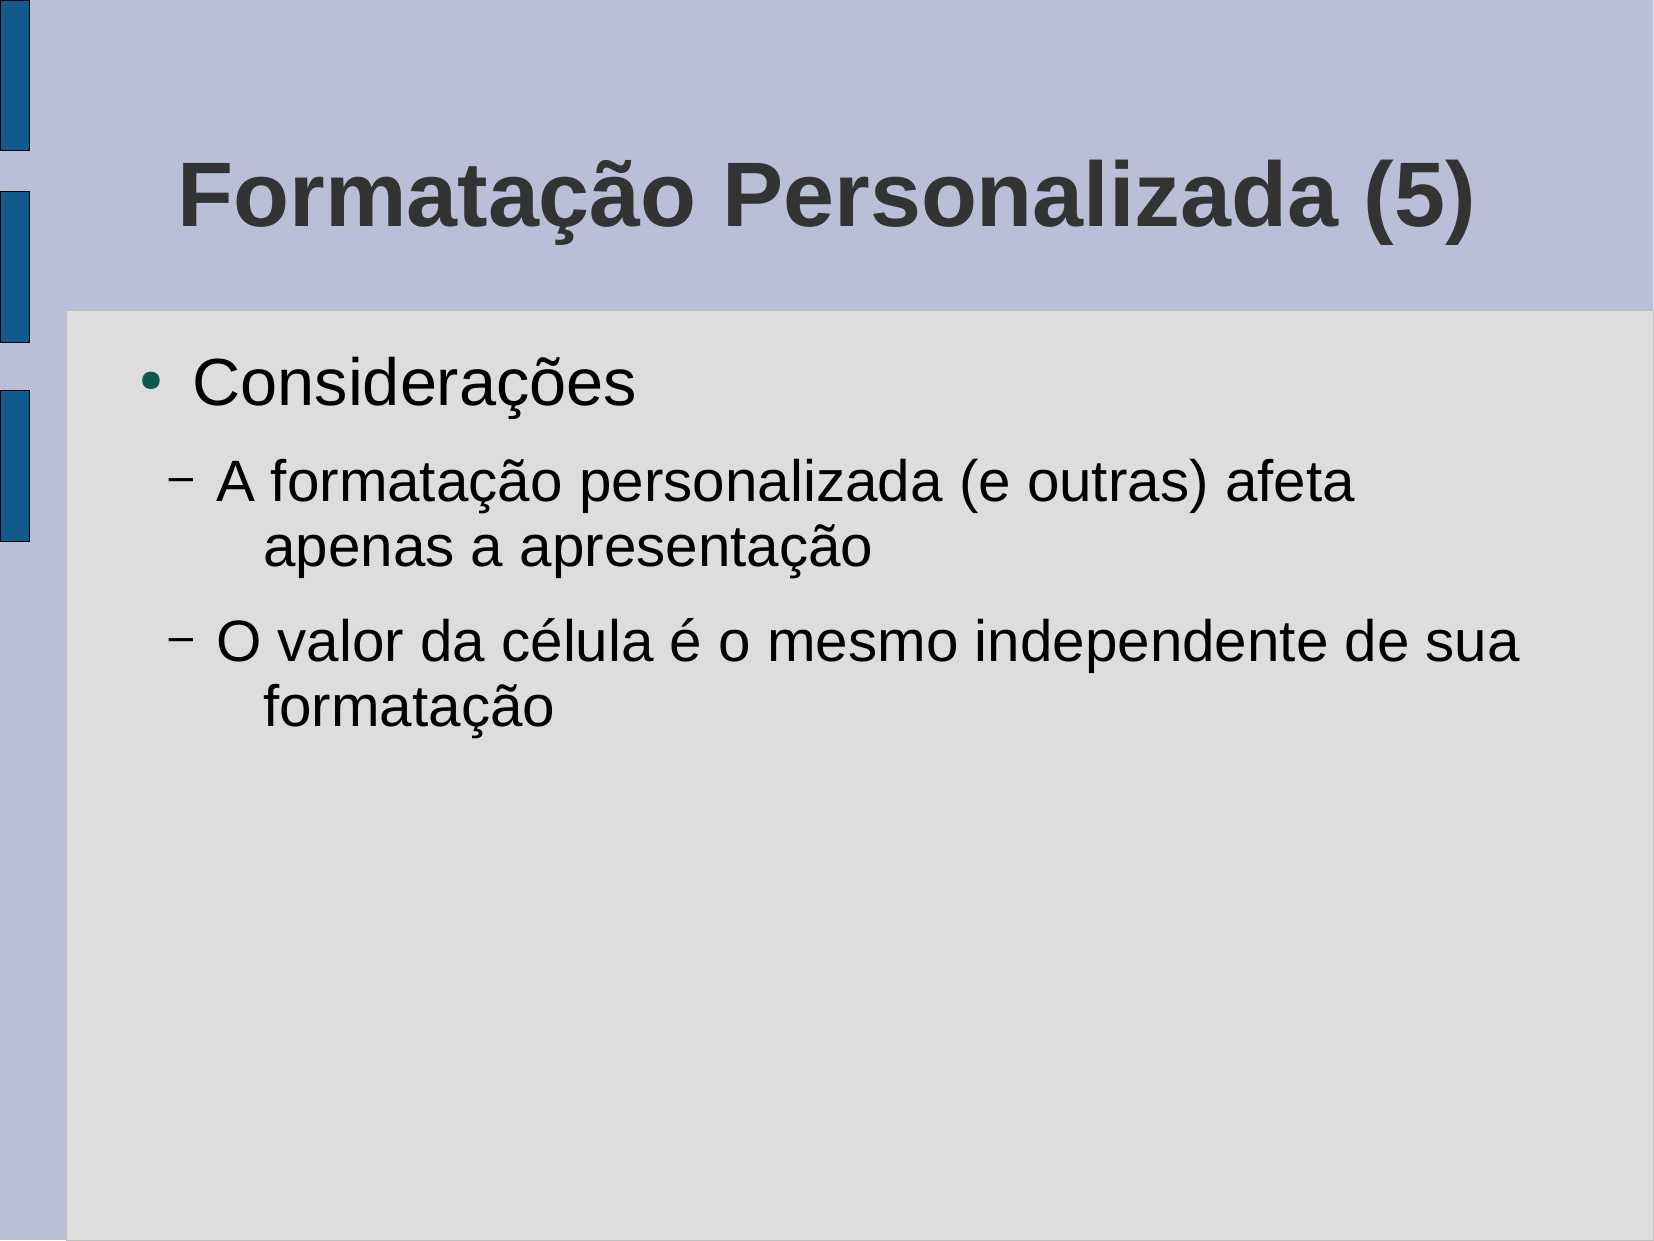

# Formatação Personalizada (5)
Considerações
A formatação personalizada (e outras) afeta apenas a apresentação
O valor da célula é o mesmo independente de sua formatação